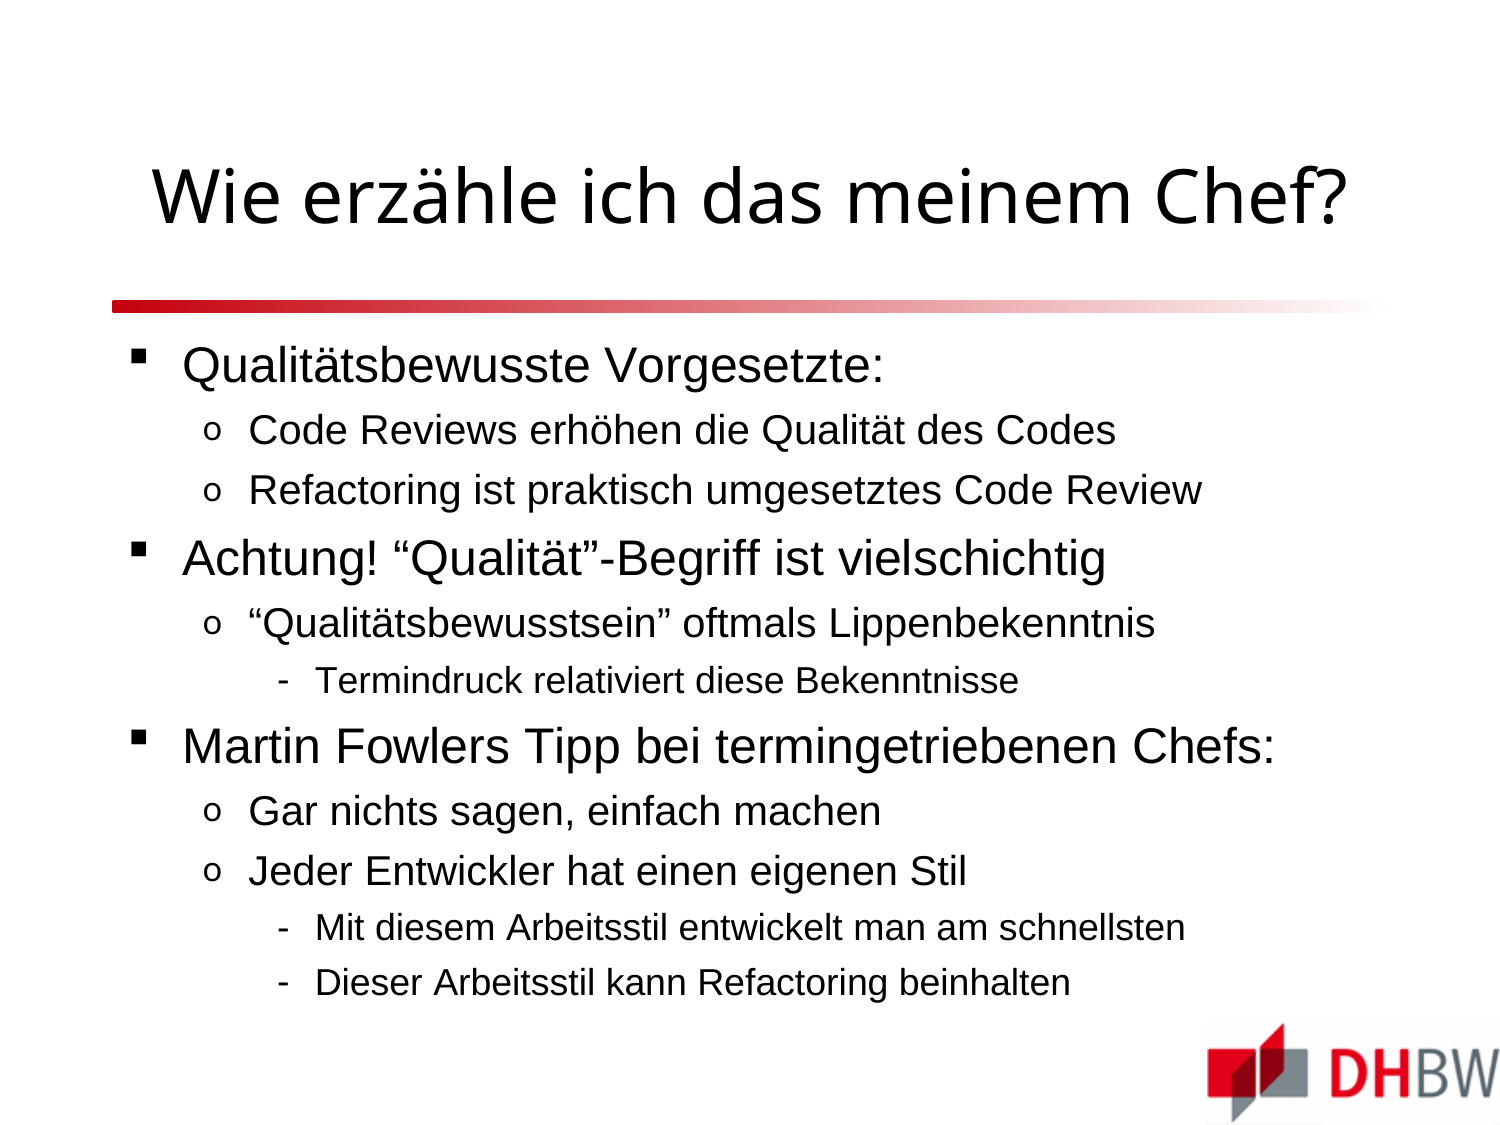

# Wie erzähle ich das meinem Chef?
Qualitätsbewusste Vorgesetzte:
Code Reviews erhöhen die Qualität des Codes
Refactoring ist praktisch umgesetztes Code Review
Achtung! “Qualität”-Begriff ist vielschichtig
“Qualitätsbewusstsein” oftmals Lippenbekenntnis
Termindruck relativiert diese Bekenntnisse
Martin Fowlers Tipp bei termingetriebenen Chefs:
Gar nichts sagen, einfach machen
Jeder Entwickler hat einen eigenen Stil
Mit diesem Arbeitsstil entwickelt man am schnellsten
Dieser Arbeitsstil kann Refactoring beinhalten